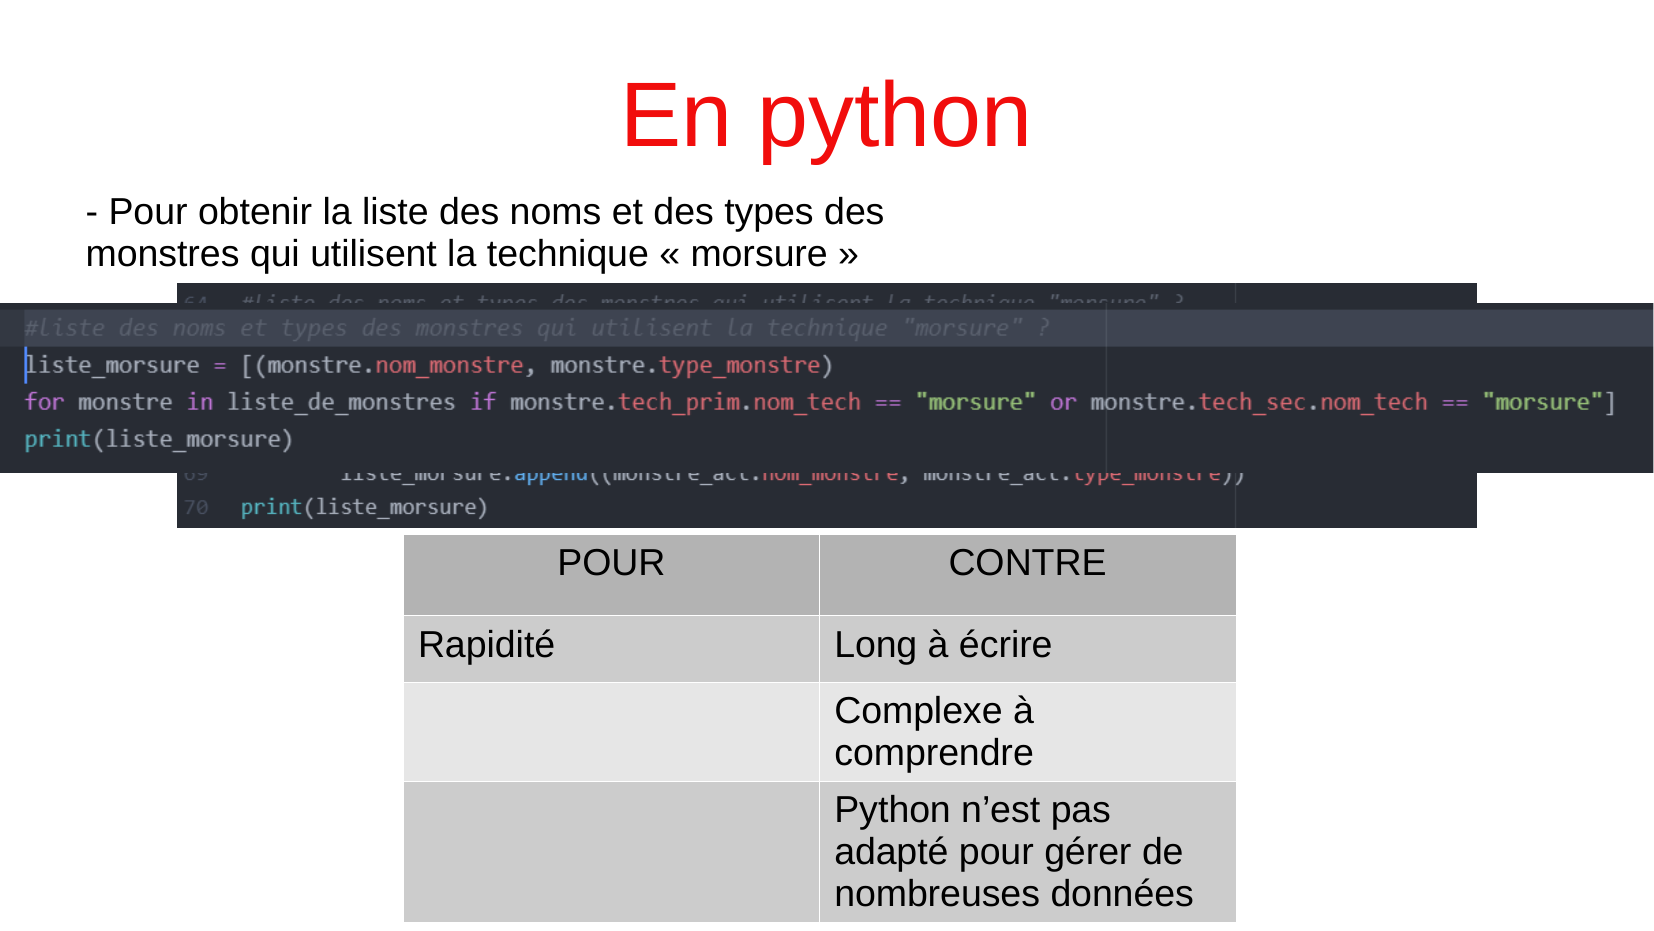

# En python
- Pour obtenir la liste des noms et des types des monstres qui utilisent la technique « morsure »
| POUR | CONTRE |
| --- | --- |
| Rapidité | Long à écrire |
| | Complexe à comprendre |
| | Python n’est pas adapté pour gérer de nombreuses données |